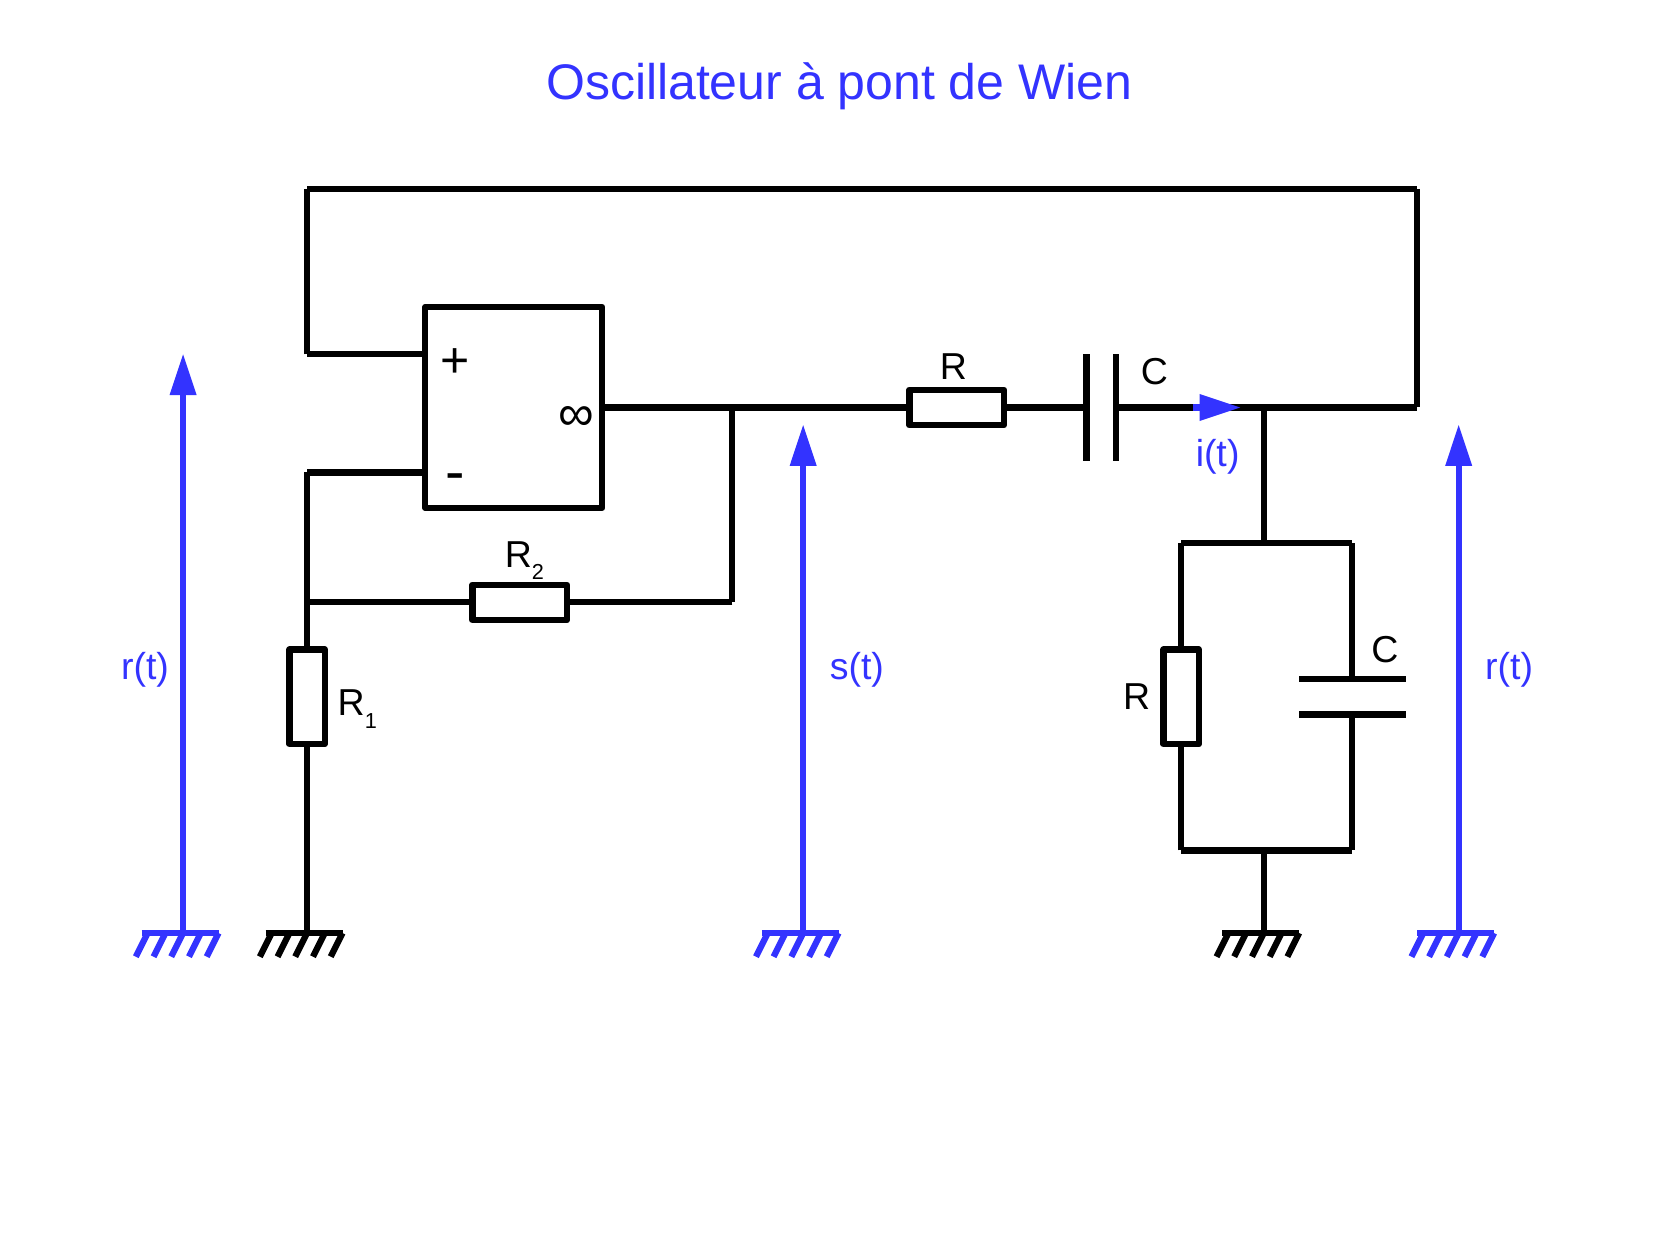

Oscillateur à pont de Wien
+
R
C
∞
i(t)
-
R2
C
s(t)
r(t)
r(t)
R
R1